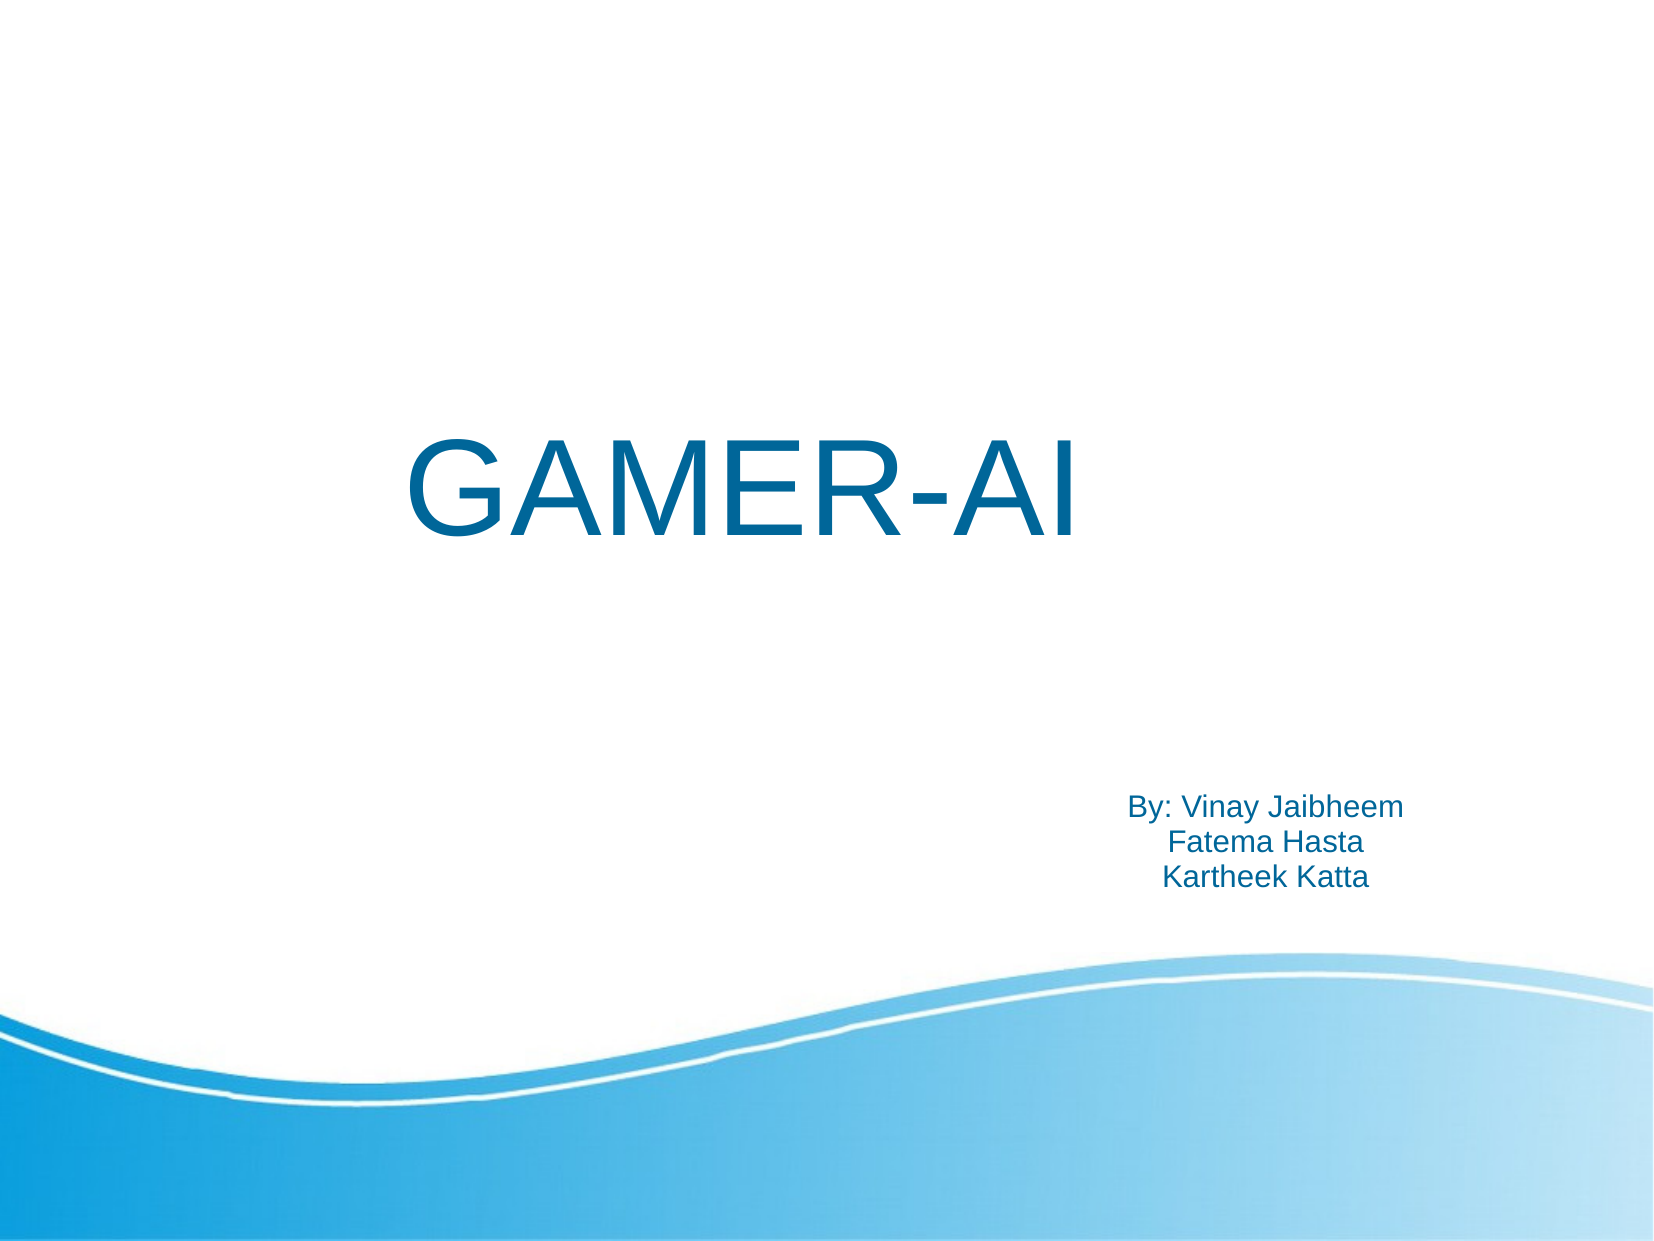

# GAMER-AI
By: Vinay Jaibheem
Fatema Hasta
Kartheek Katta